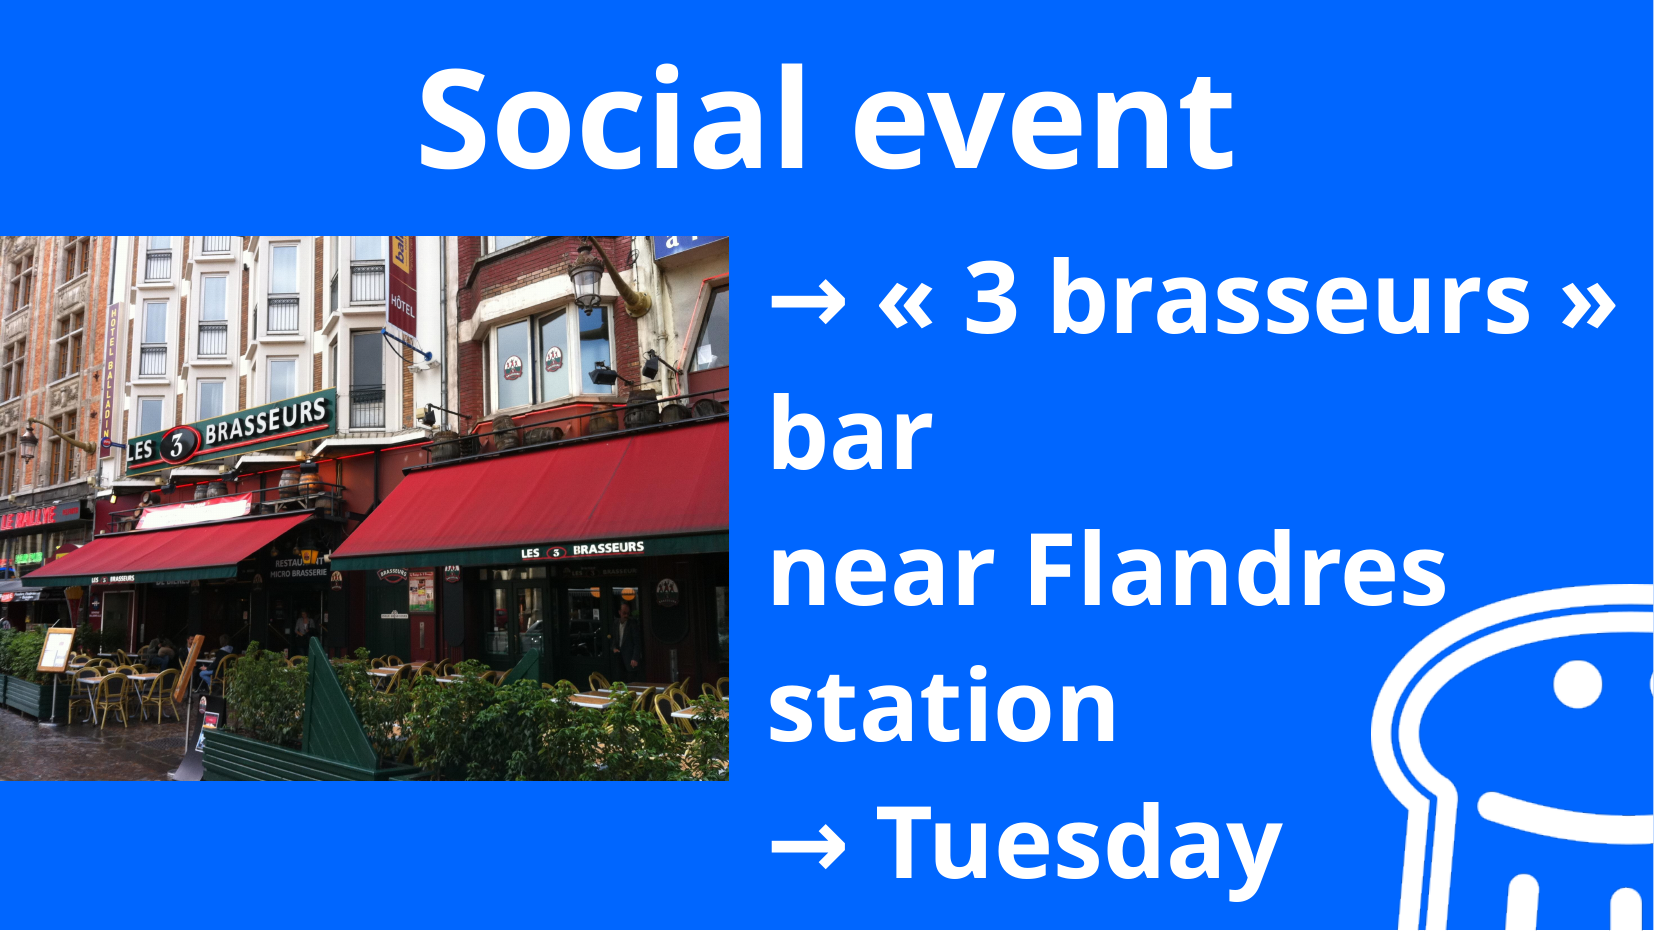

# Social event
→ « 3 brasseurs » bar
near Flandres station
→ Tuesday evening
19h30